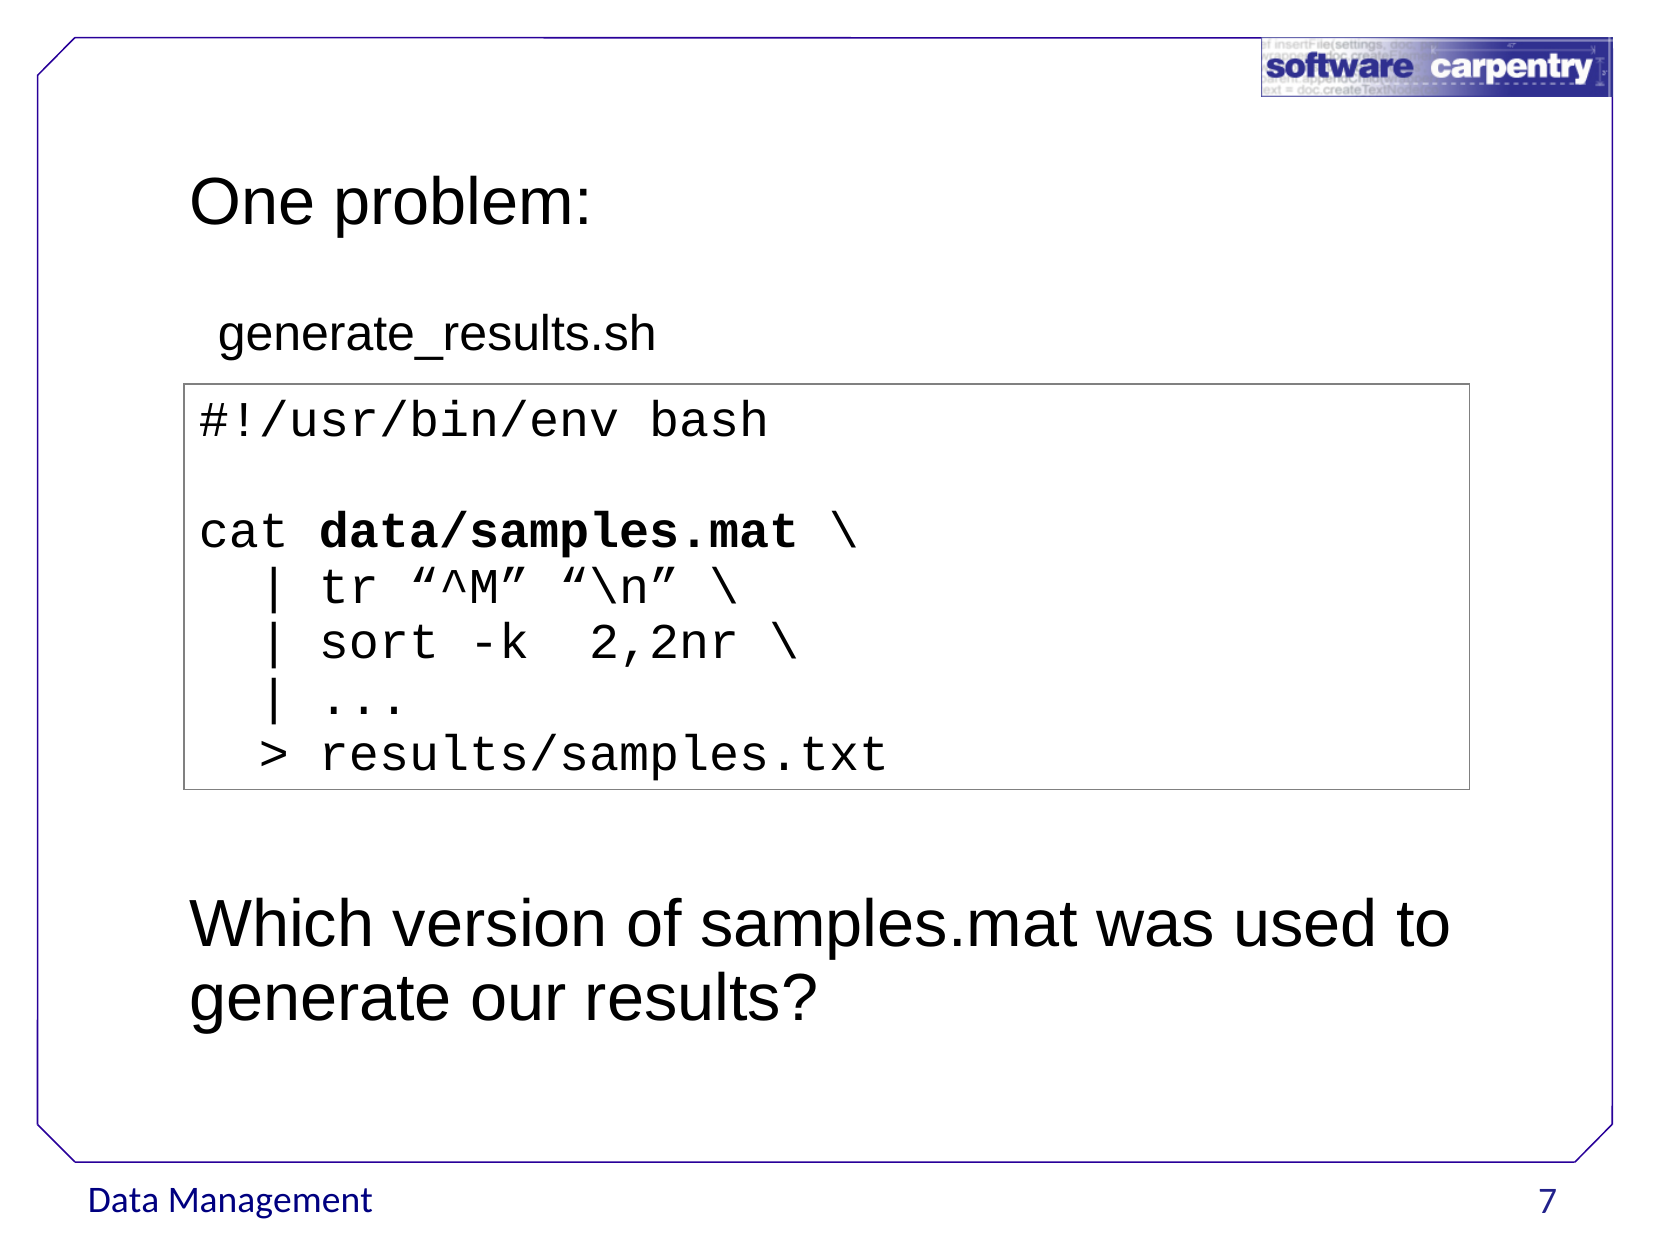

One problem:
generate_results.sh
#!/usr/bin/env bash
cat data/samples.mat \
 | tr “^M” “\n” \
 | sort -k 2,2nr \
 | ...
 > results/samples.txt
Which version of samples.mat was used to generate our results?